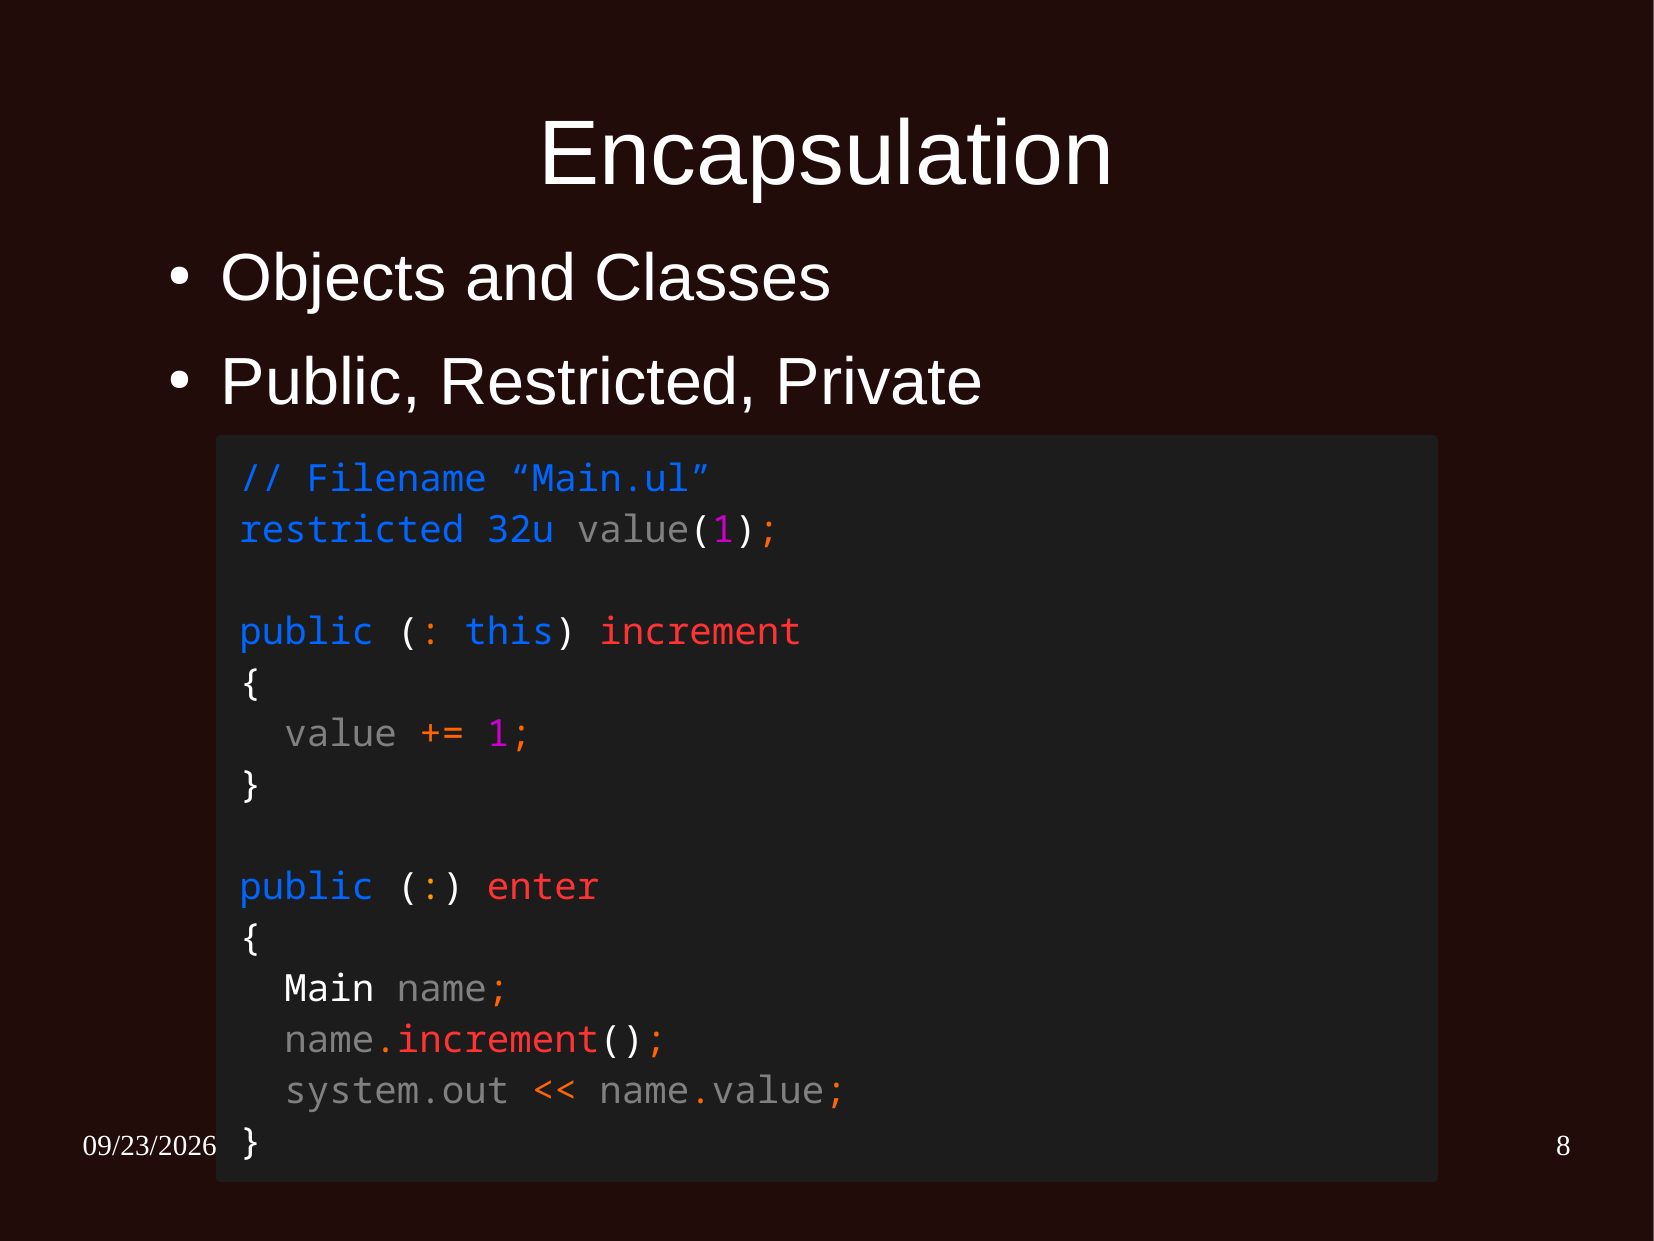

# Encapsulation
Objects and Classes
Public, Restricted, Private
// Filename “Main.ul”
restricted 32u value(1);
public (: this) increment
{
 value += 1;
}
public (:) enter
{
 Main name;
 name.increment();
 system.out << name.value;
}
8